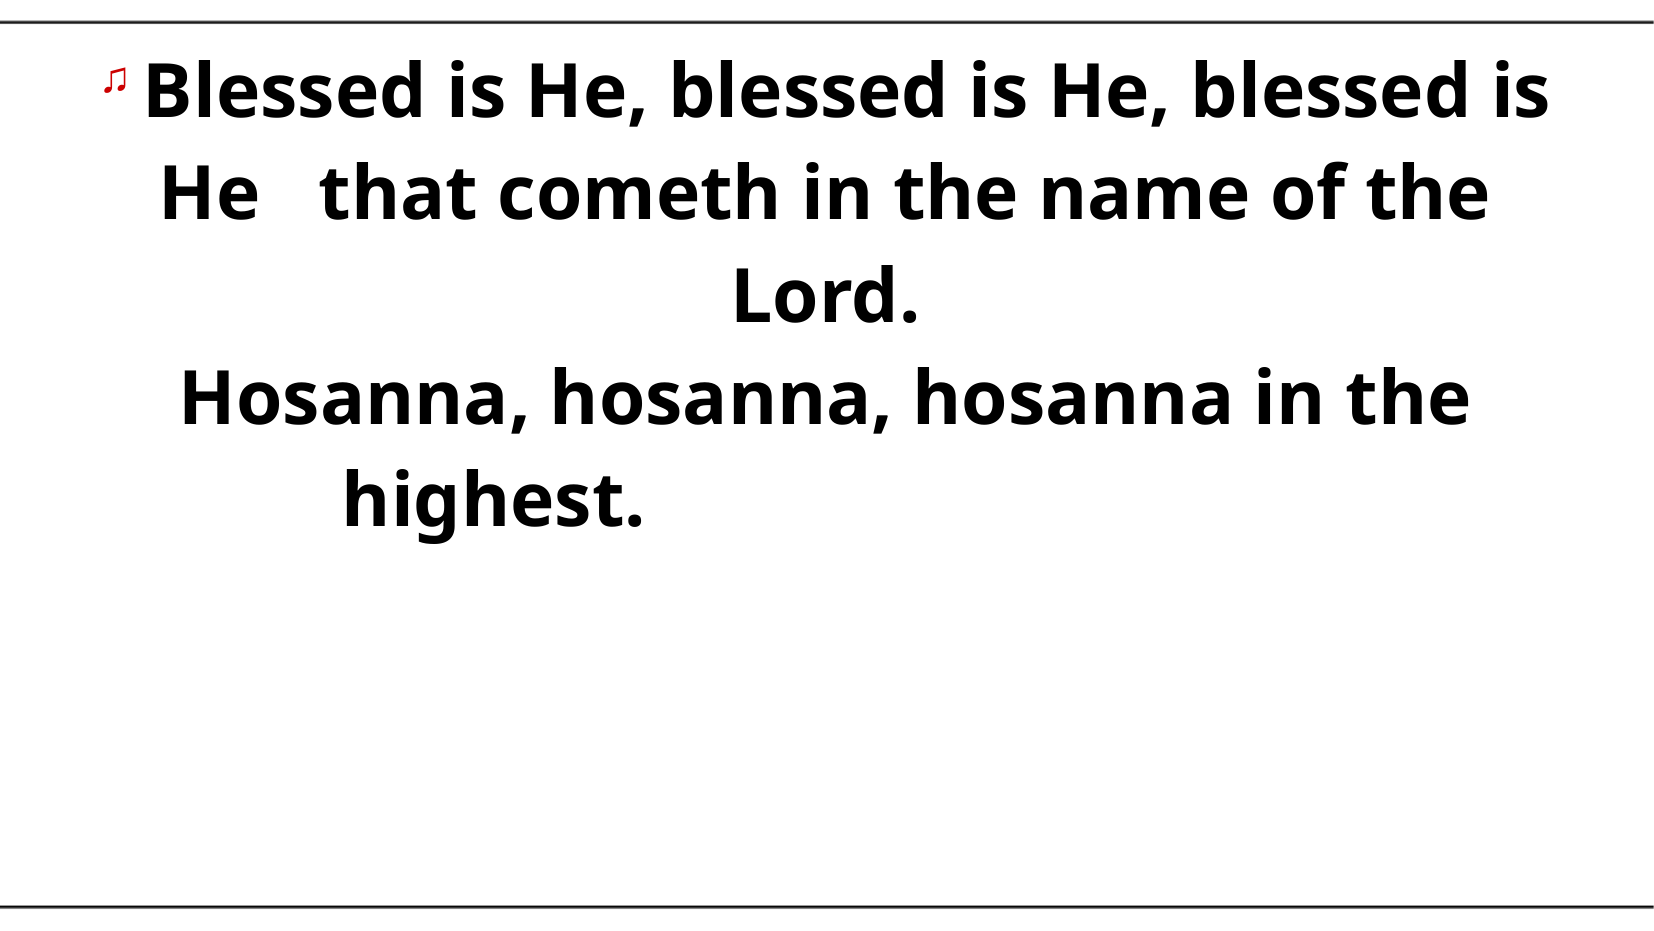

♫ Blessed is He, blessed is He, blessed is He that cometh in the name of the Lord.
Hosanna, hosanna, hosanna in the highest.